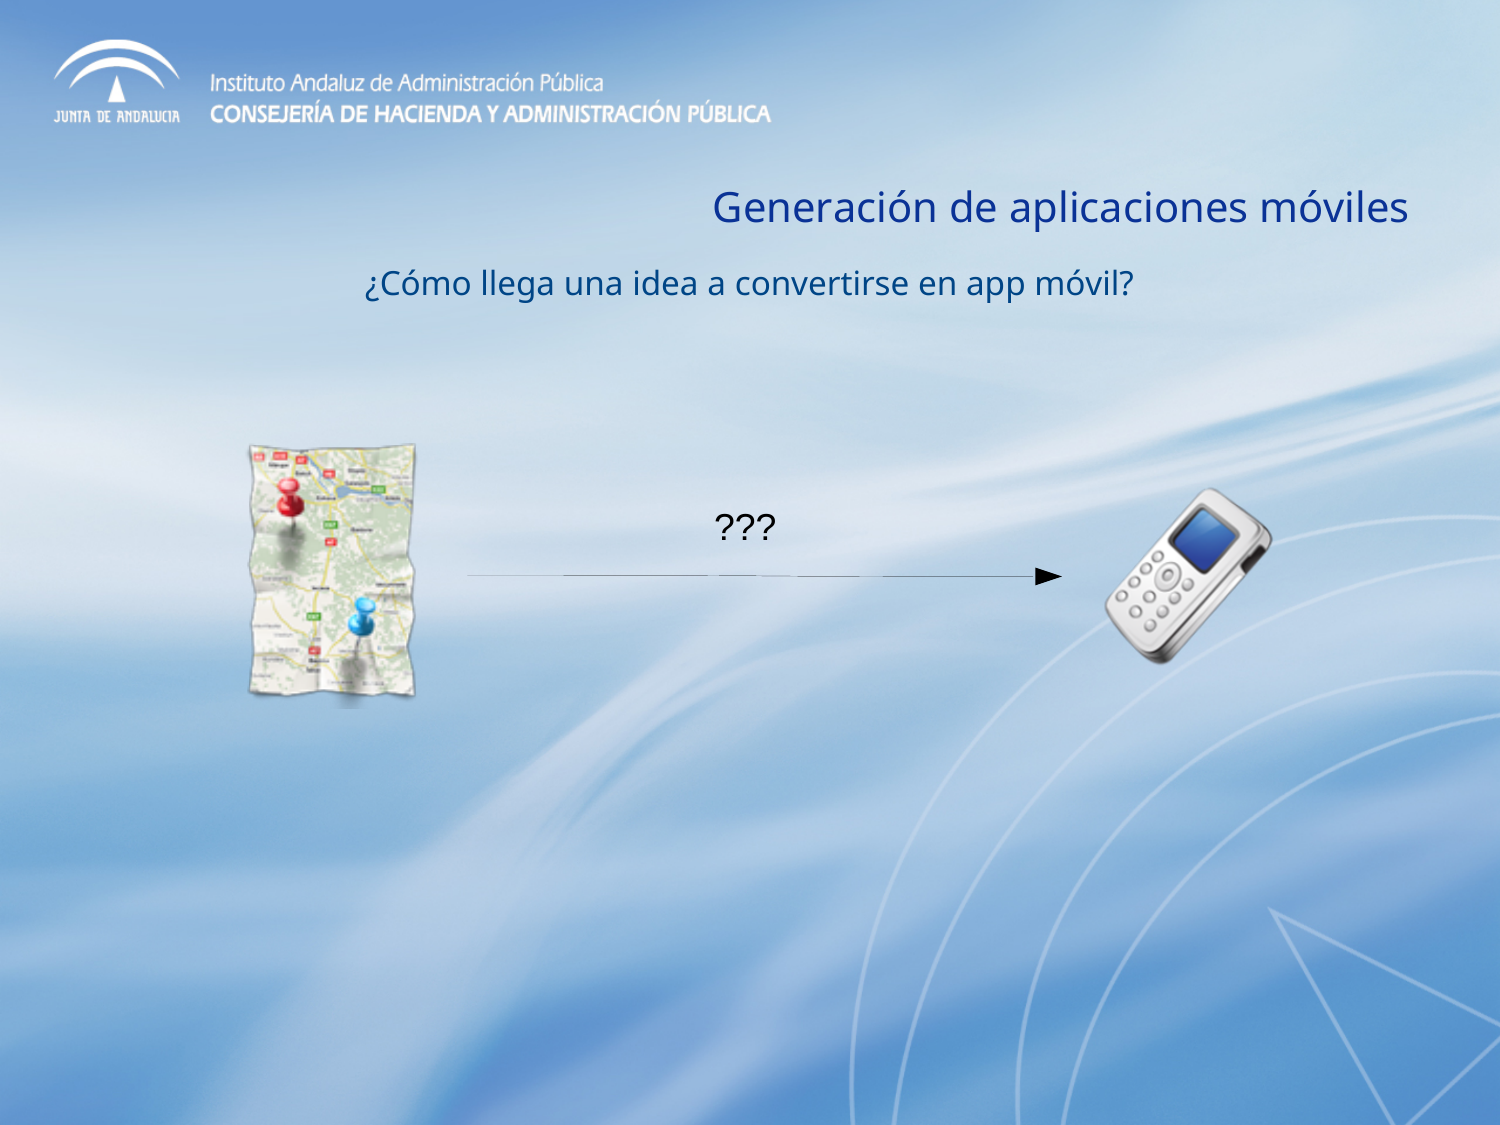

# Generación de aplicaciones móviles
¿Cómo llega una idea a convertirse en app móvil?
???